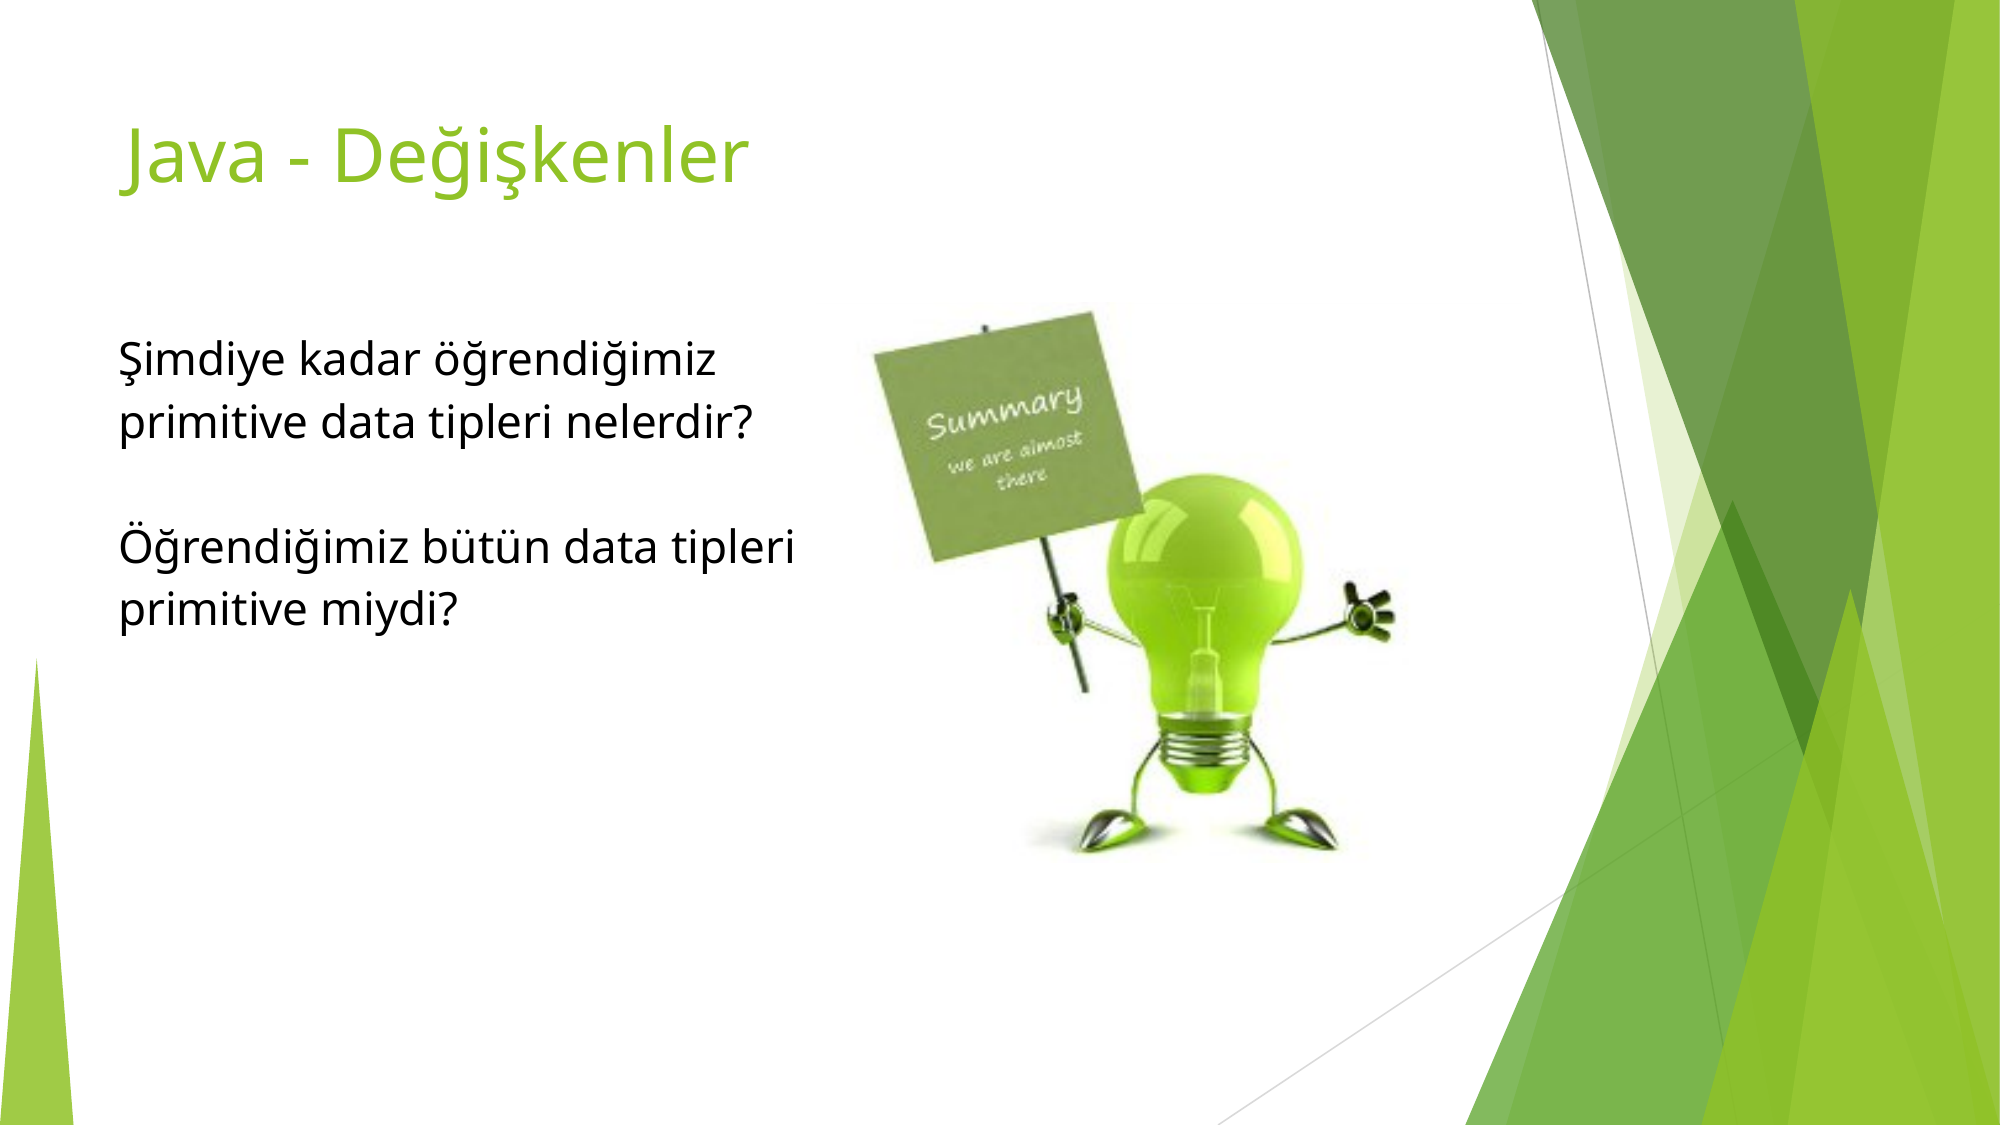

# Java - Değişkenler
Şimdiye kadar öğrendiğimiz primitive data tipleri nelerdir?
Öğrendiğimiz bütün data tipleri primitive miydi?